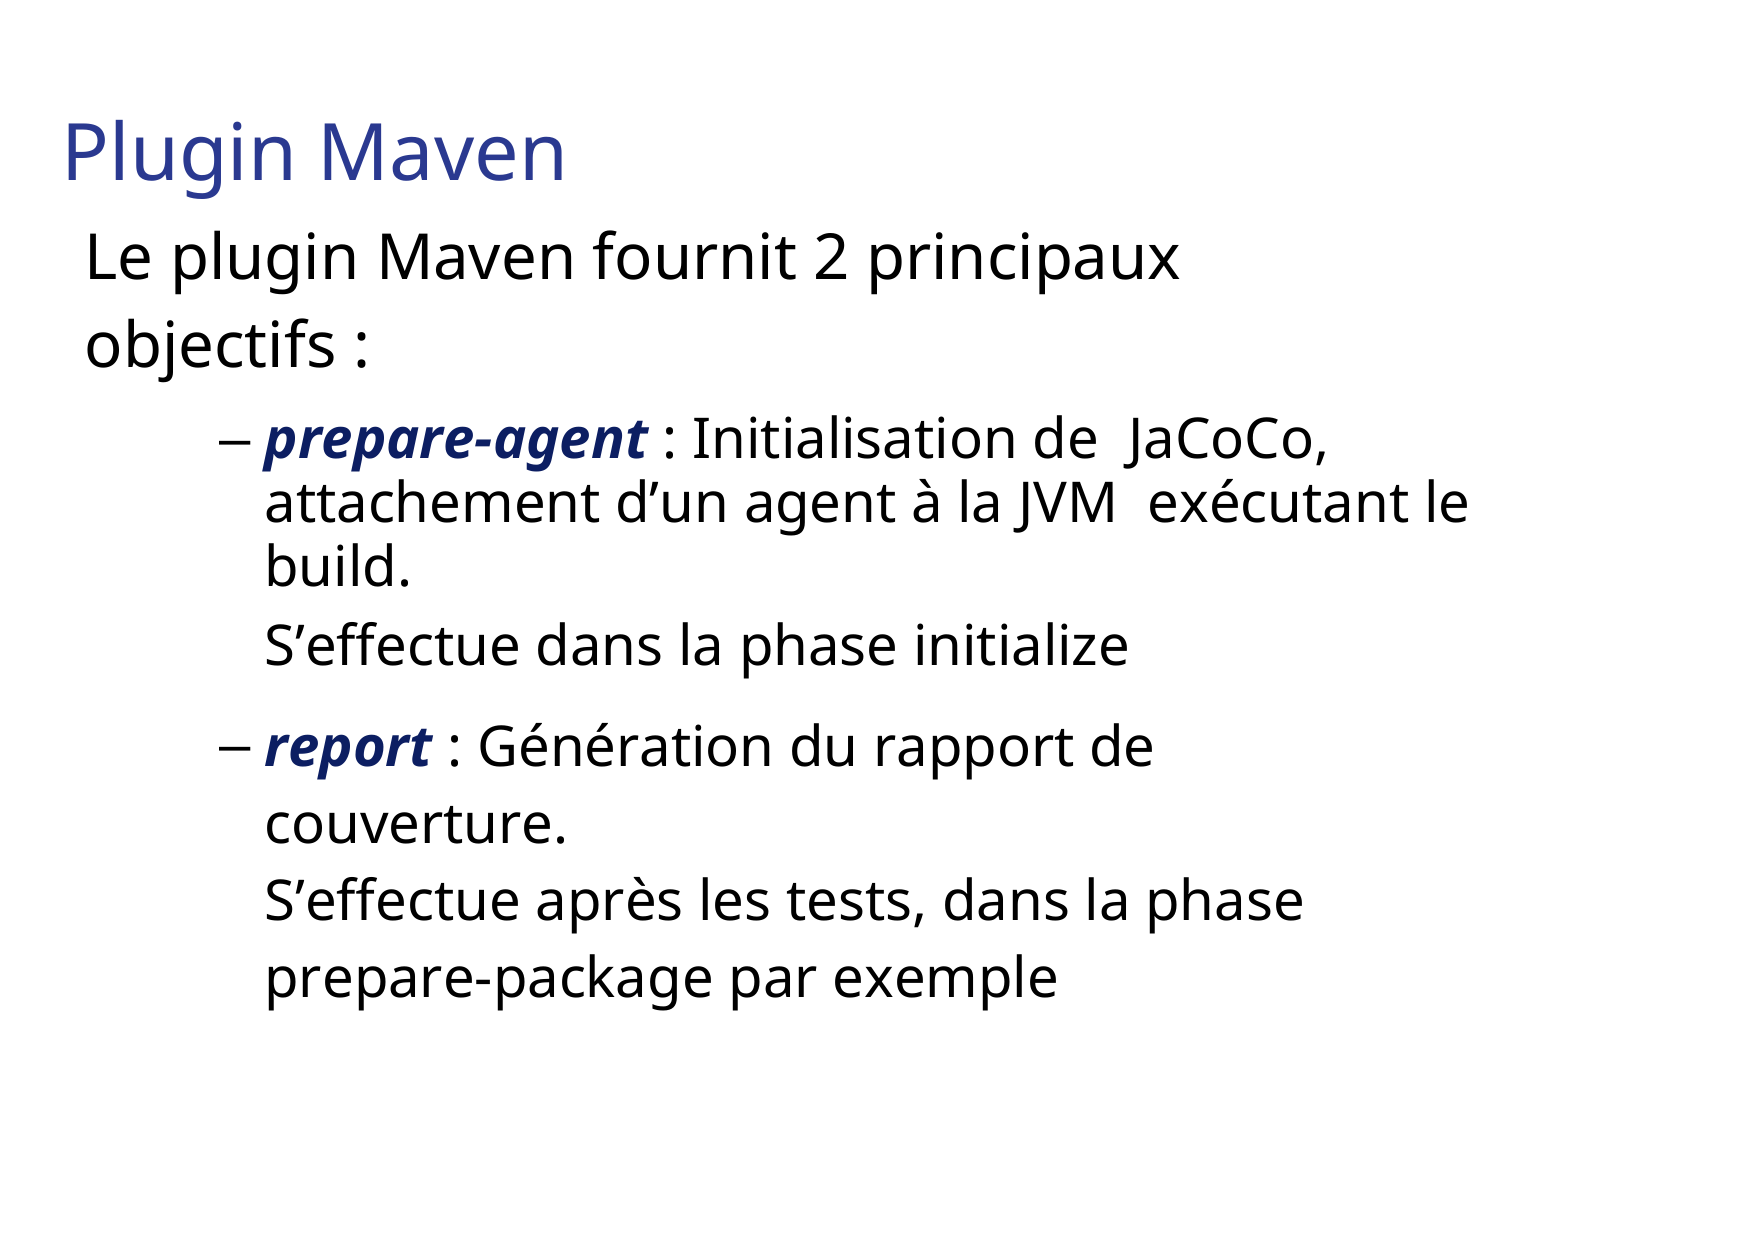

# Plugin Maven
Le plugin Maven fournit 2 principaux objectifs :
prepare-agent : Initialisation de JaCoCo, attachement d’un agent à la JVM exécutant le build.
S’effectue dans la phase initialize
report : Génération du rapport de couverture.
S’effectue après les tests, dans la phase prepare-package par exemple